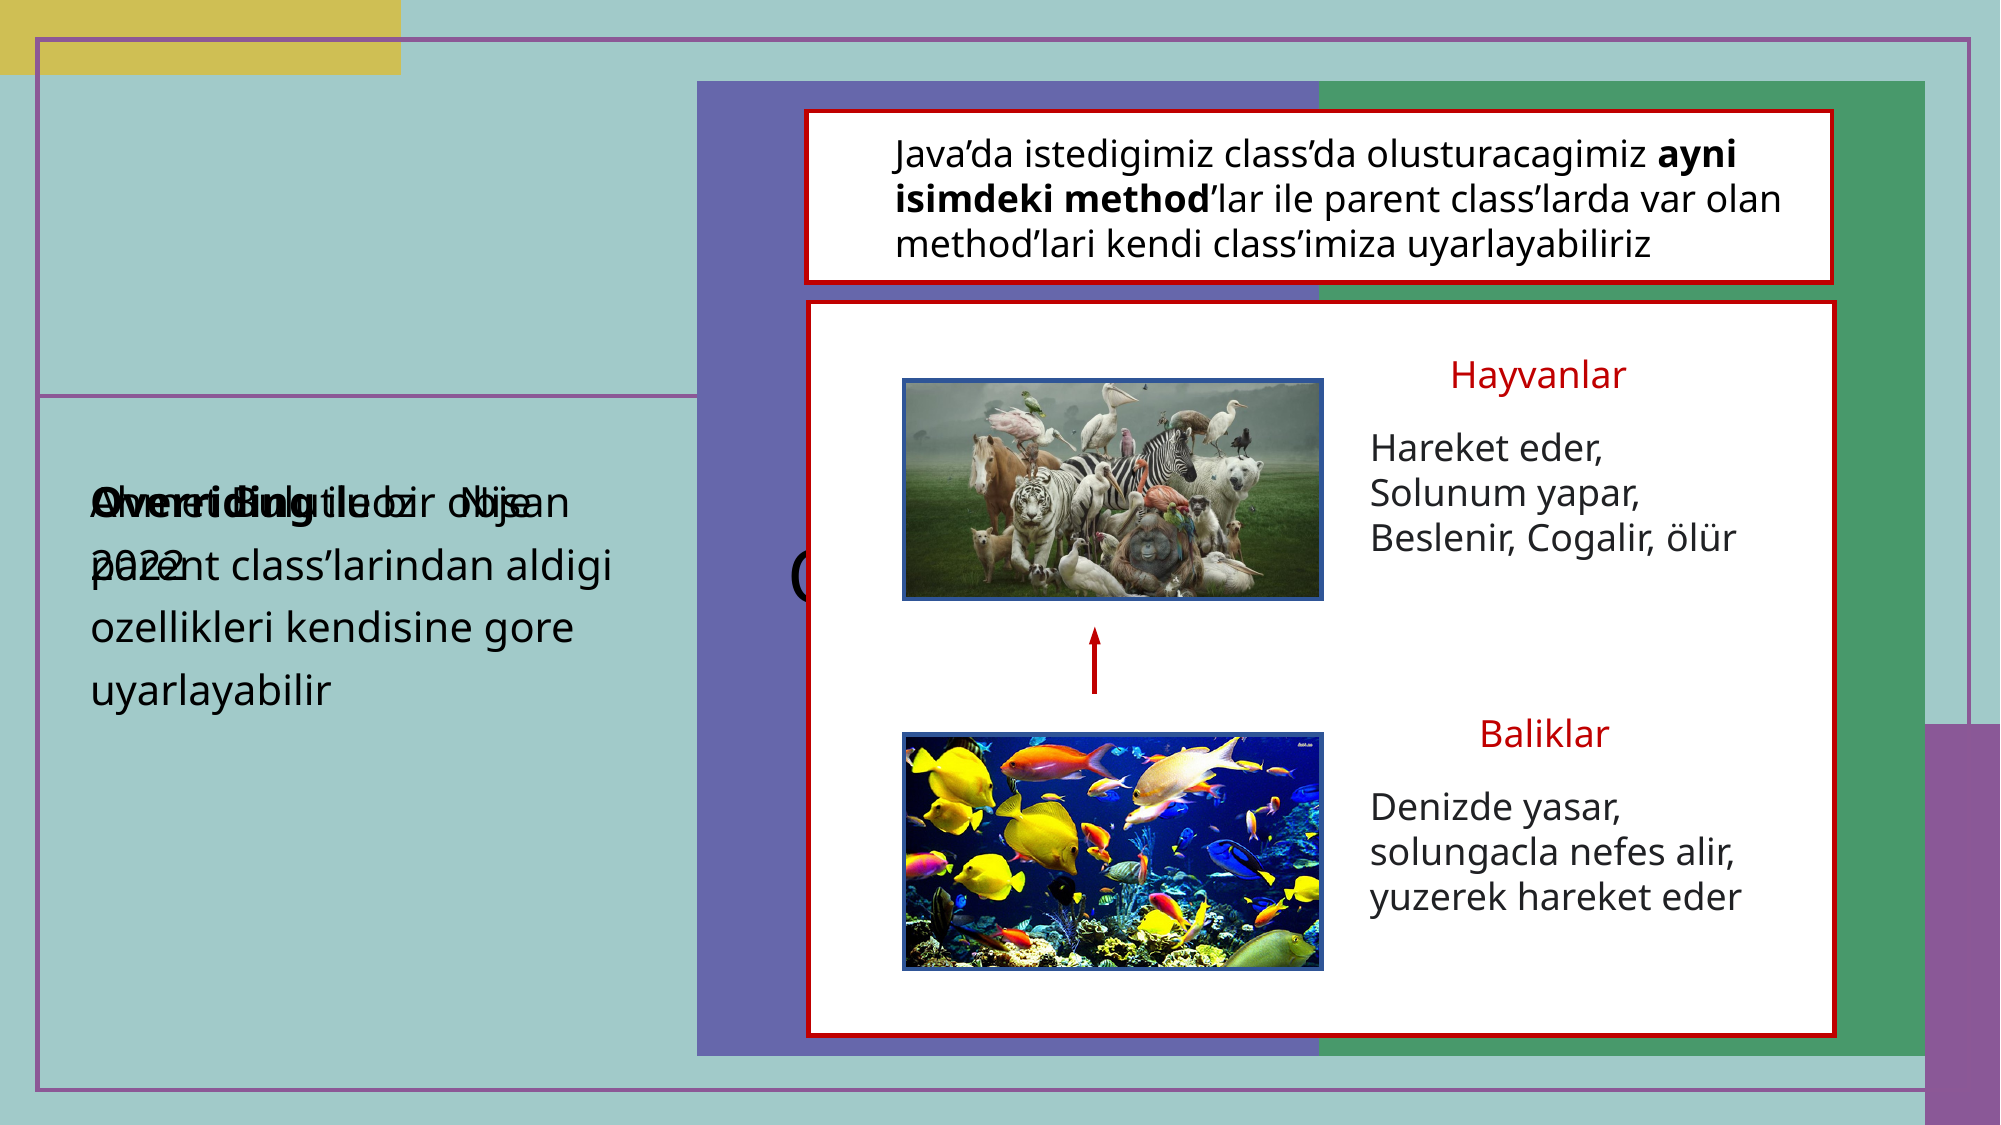

Java’da istedigimiz class’da olusturacagimiz ayni isimdeki method’lar ile parent class’larda var olan method’lari kendi class’imiza uyarlayabiliriz
# OOP 4
Hayvanlar
Hareket eder,
Solunum yapar, Beslenir, Cogalir, ölür
Overriding ile bir obje parent class’larindan aldigi ozellikleri kendisine gore uyarlayabilir
Ahmet Bulutluoz Nisan 2022
Baliklar
Denizde yasar, solungacla nefes alir,
yuzerek hareket eder